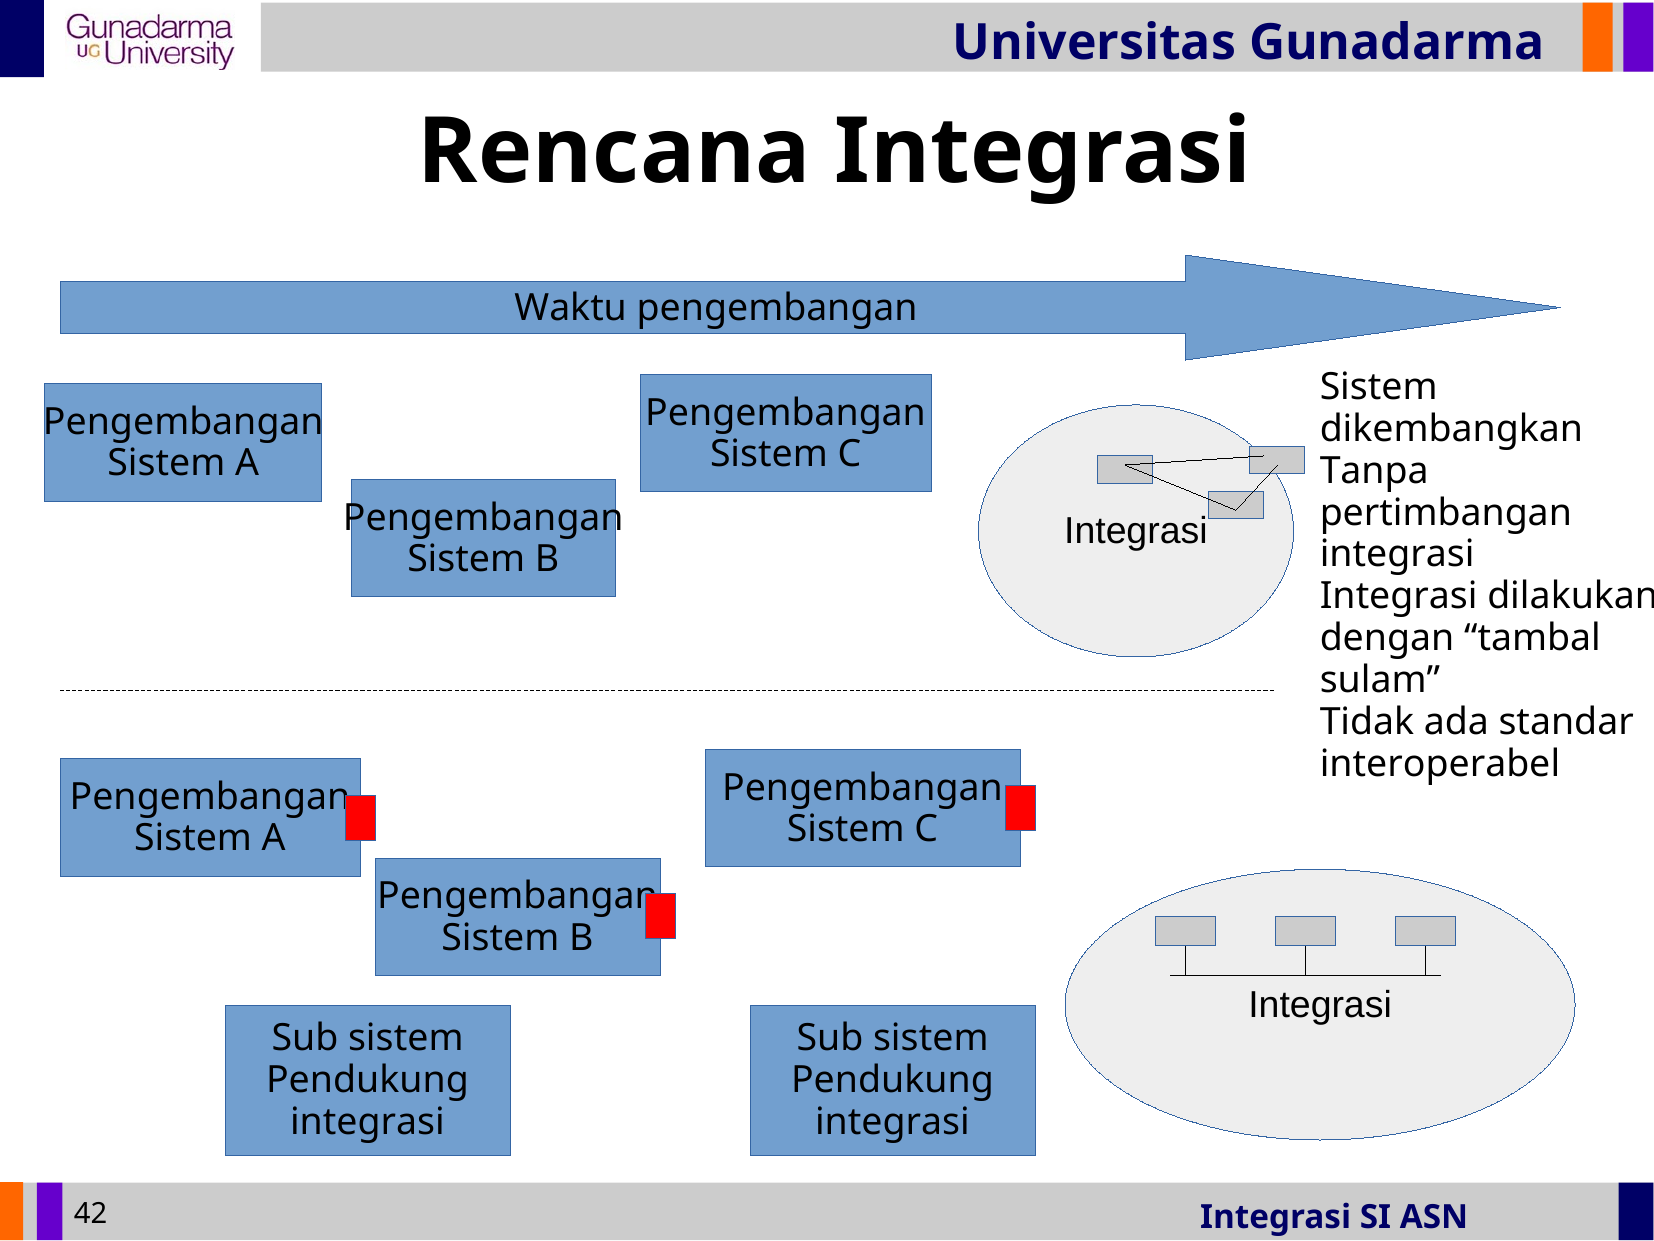

# Rencana Integrasi
Waktu pengembangan
Sistem dikembangkan
Tanpa pertimbangan integrasi
Integrasi dilakukan dengan “tambal sulam”
Tidak ada standar interoperabel
Pengembangan
Sistem C
Pengembangan
Sistem A
Integrasi
Pengembangan
Sistem B
Pengembangan
Sistem C
Pengembangan
Sistem A
Pengembangan
Sistem B
Pengembangan
Sistem B
Integrasi
Sub sistem
Pendukung
integrasi
Sub sistem
Pendukung
integrasi
42